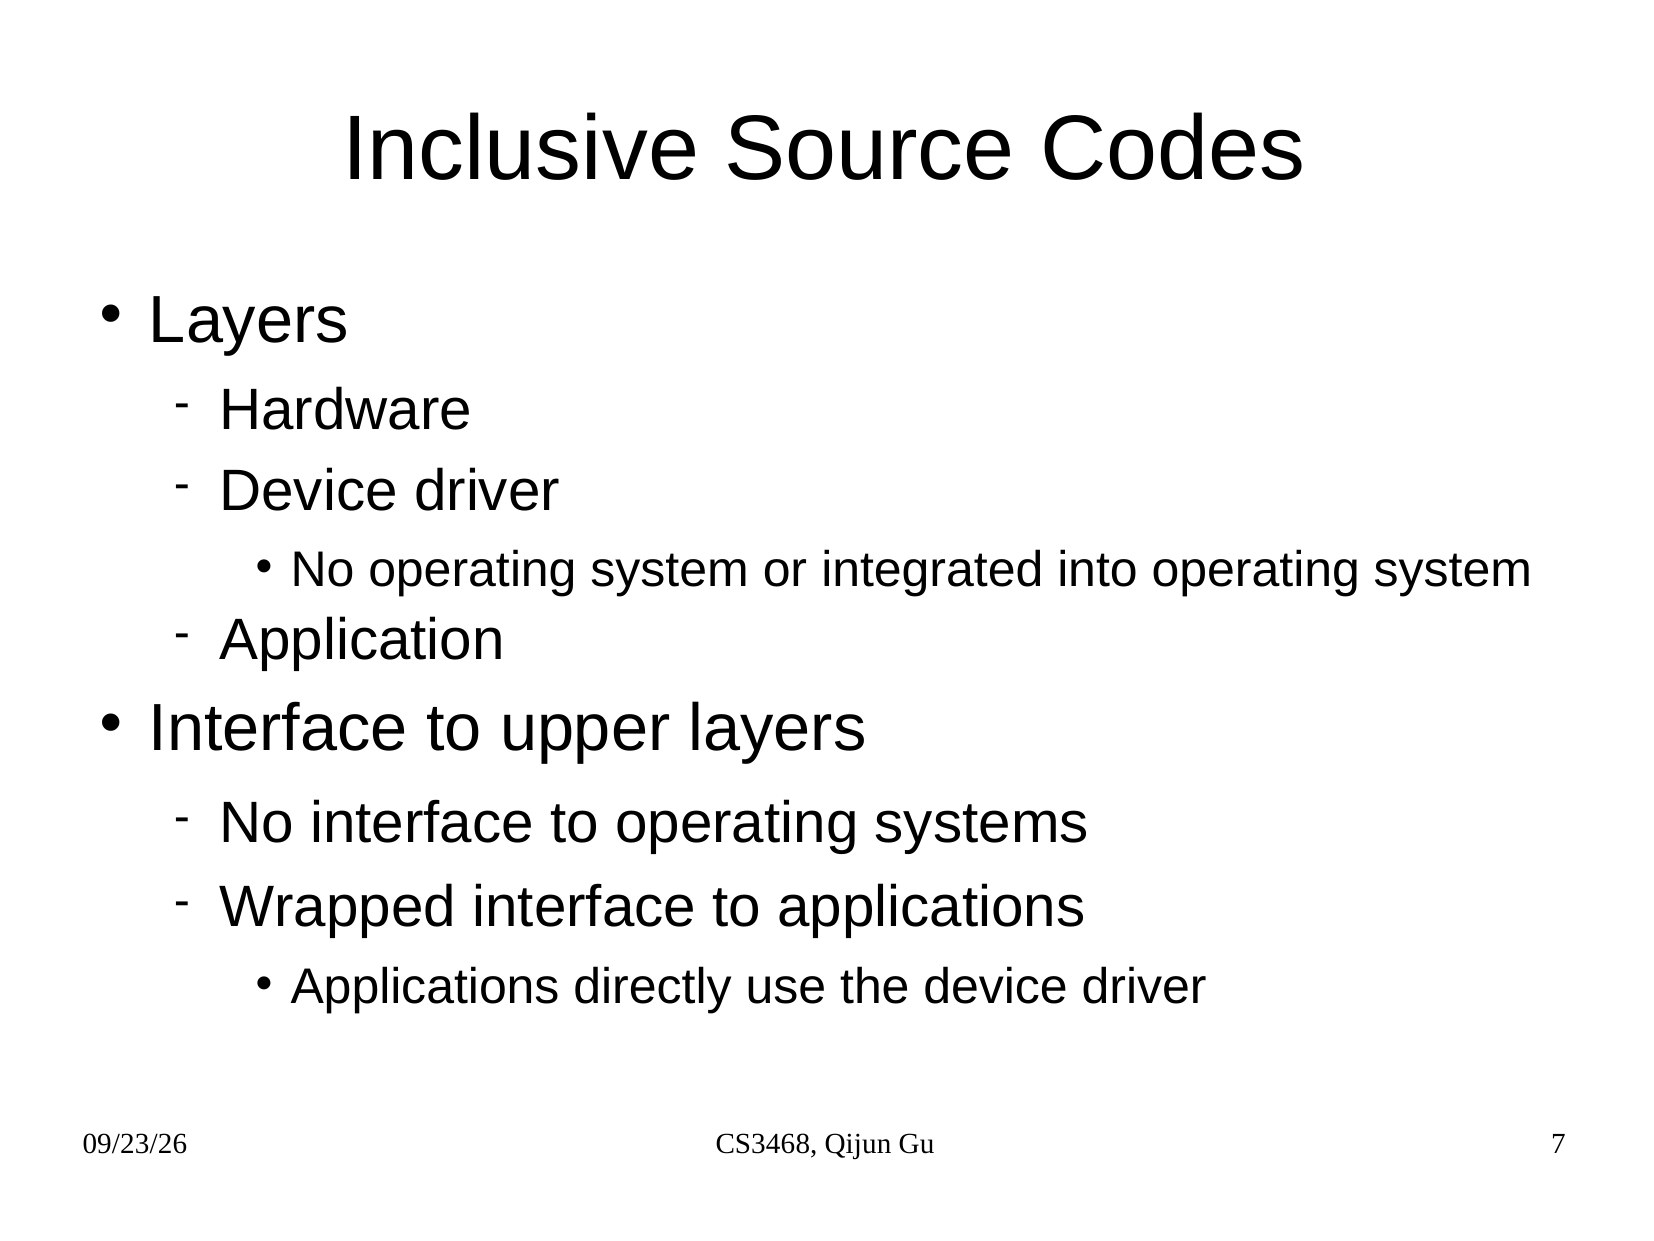

# Inclusive Source Codes
Layers
Hardware
Device driver
No operating system or integrated into operating system
Application
Interface to upper layers
No interface to operating systems
Wrapped interface to applications
Applications directly use the device driver
CS3468, Qijun Gu
7